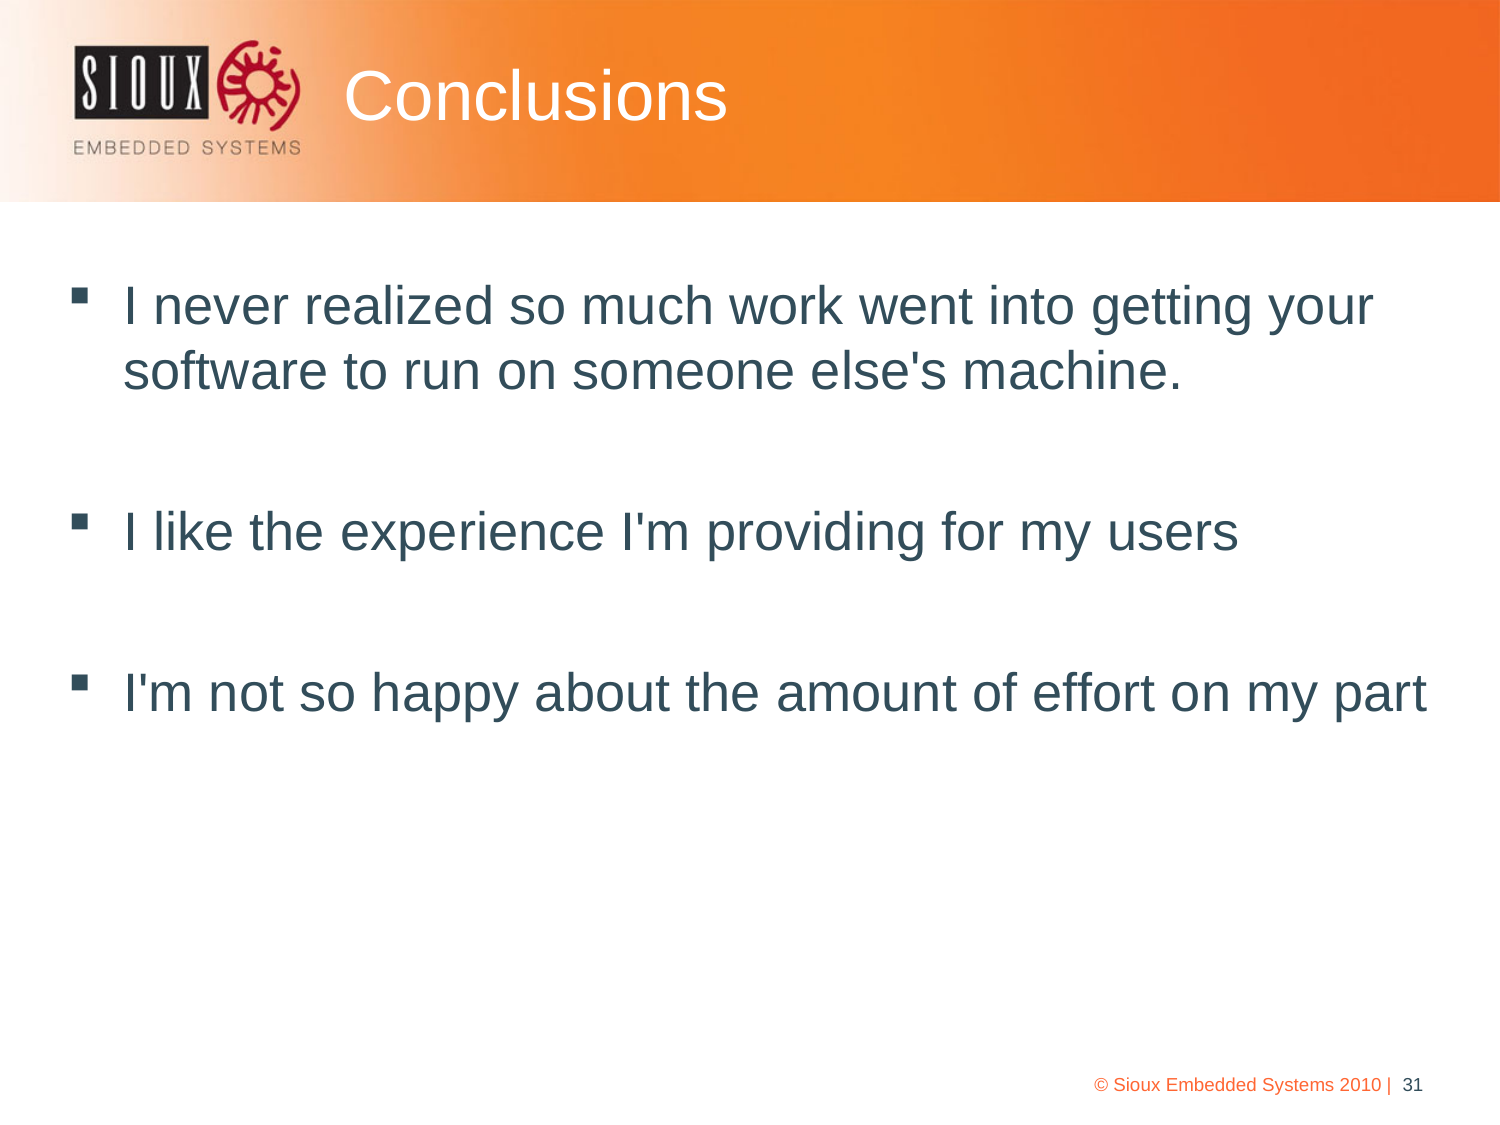

# Conclusions
I never realized so much work went into getting your software to run on someone else's machine.
I like the experience I'm providing for my users
I'm not so happy about the amount of effort on my part
31
© Sioux Embedded Systems 2010